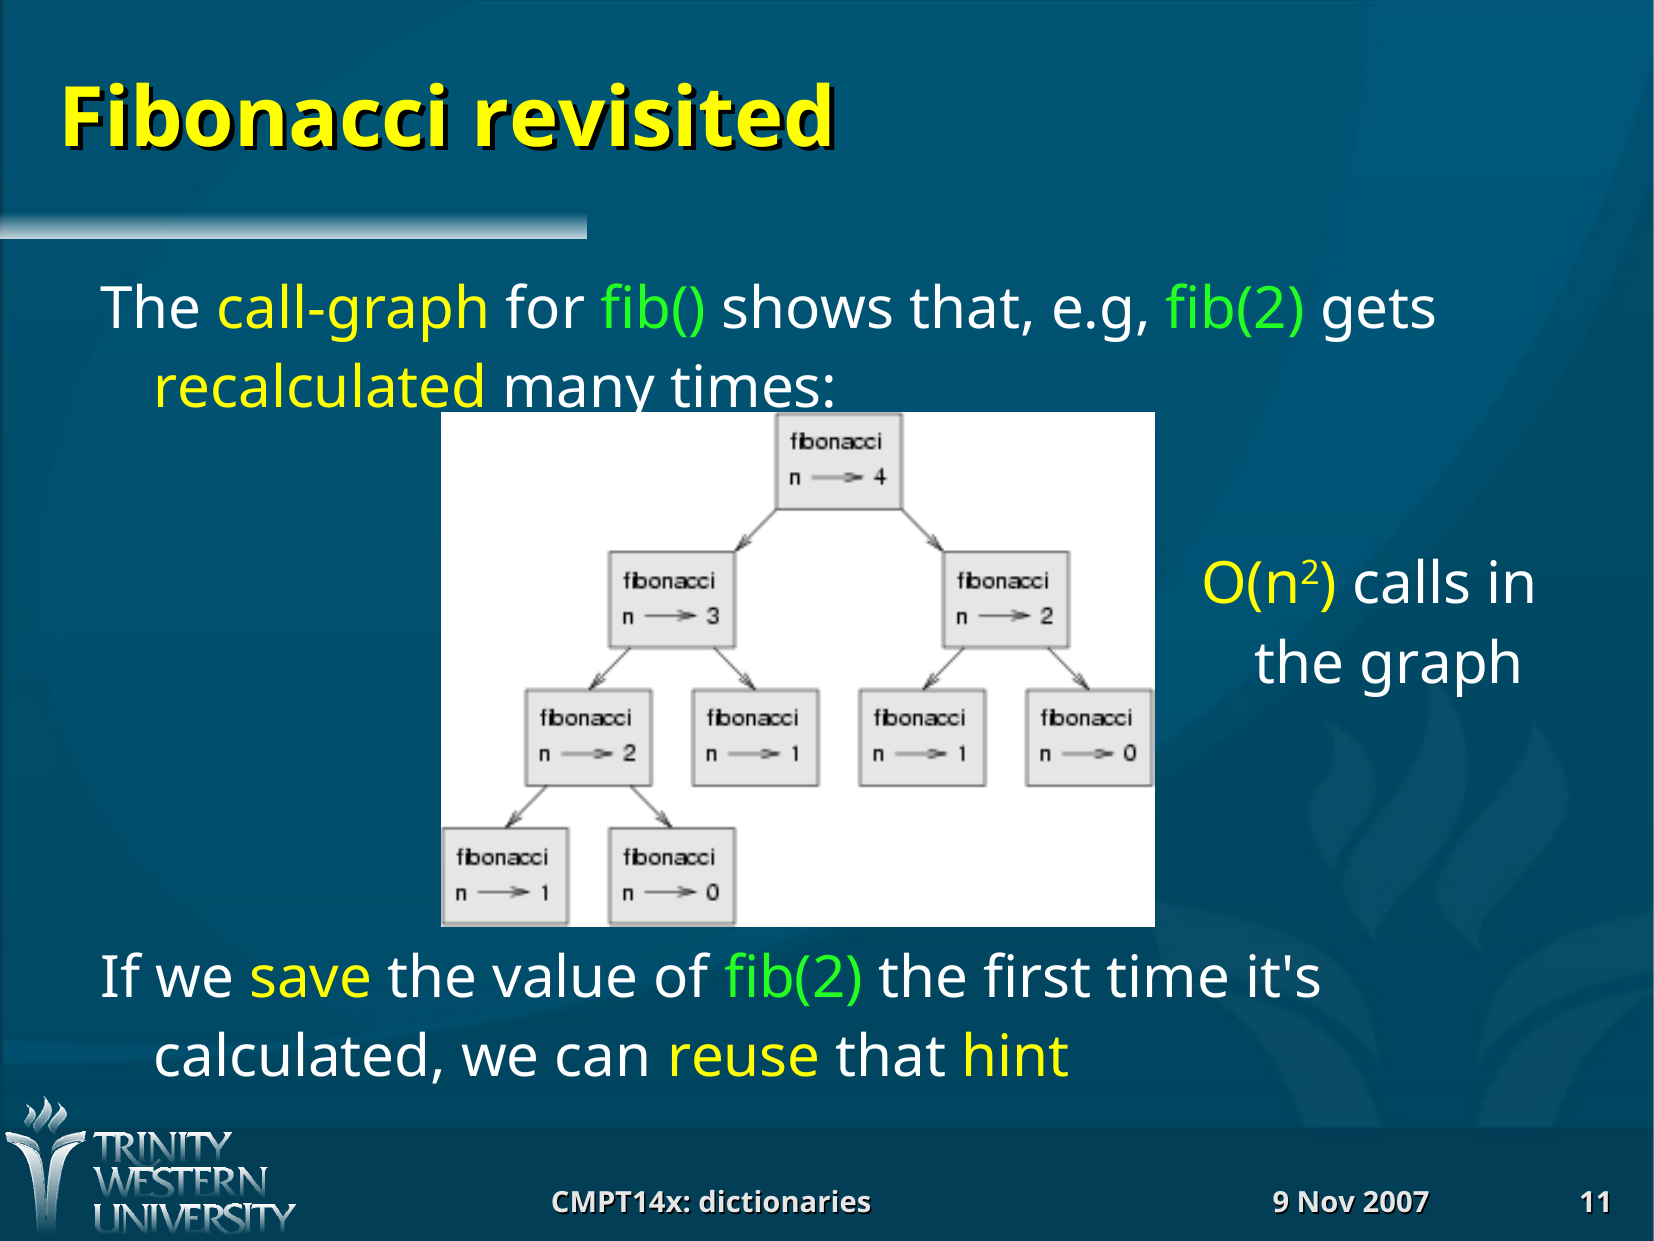

# Fibonacci revisited
The call-graph for fib() shows that, e.g, fib(2) gets recalculated many times:
O(n2) calls in the graph
If we save the value of fib(2) the first time it's calculated, we can reuse that hint
CMPT14x: dictionaries
9 Nov 2007
11